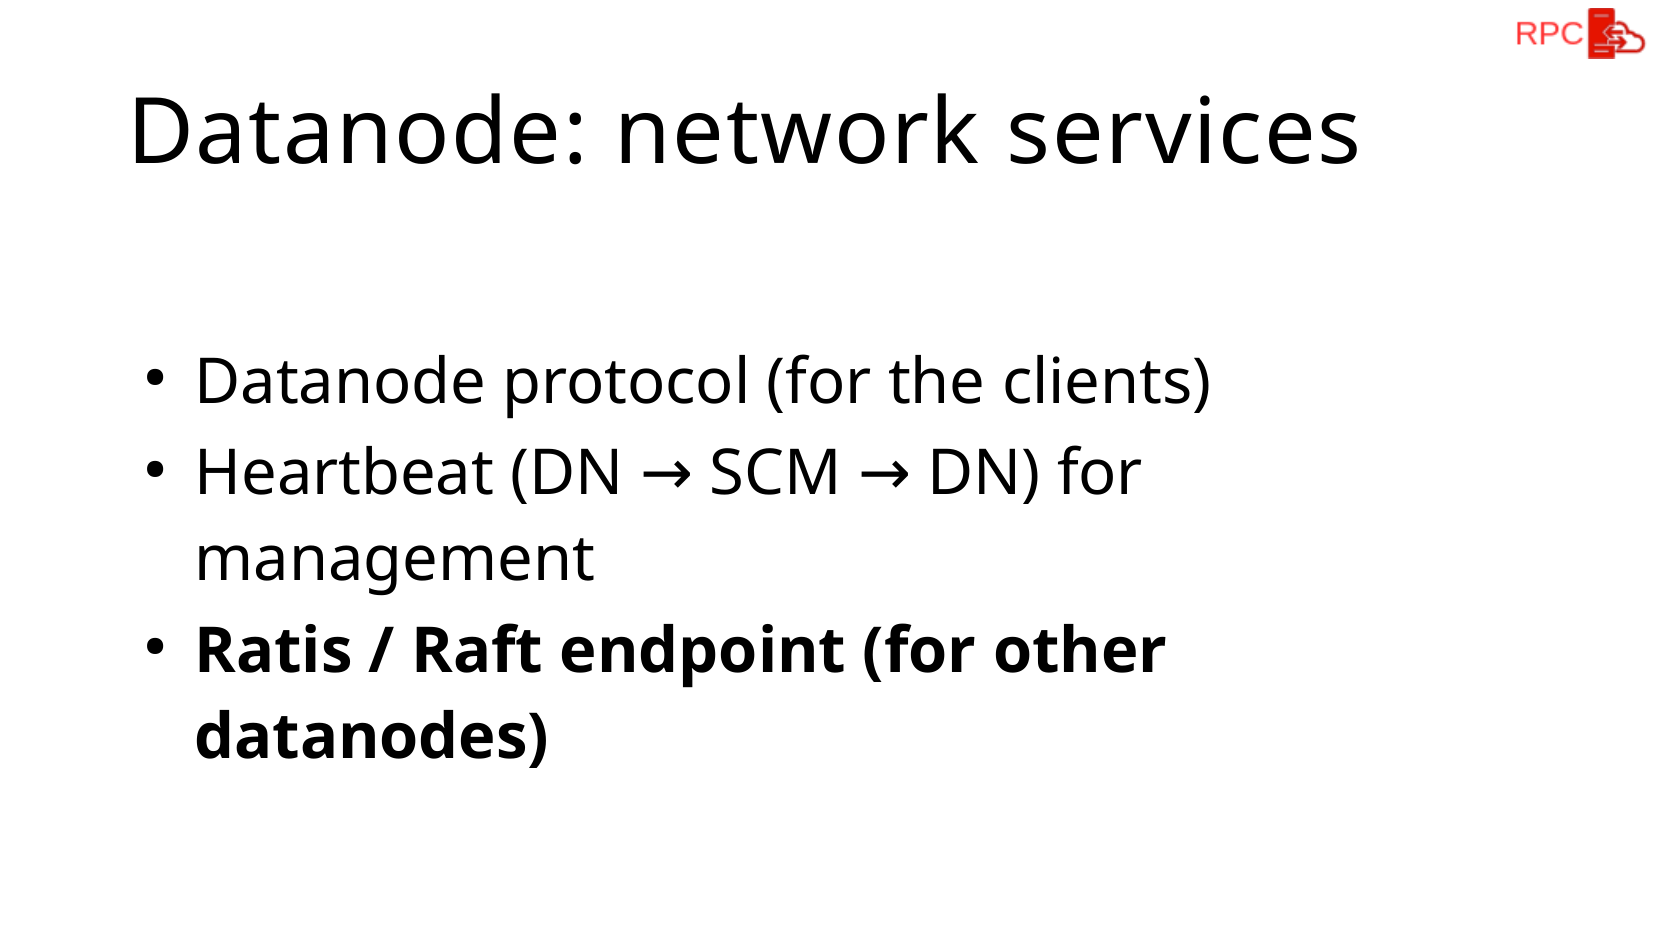

# Datanode: network services
Datanode protocol (for the clients)
Heartbeat (DN → SCM → DN) for management
Ratis / Raft endpoint (for other datanodes)